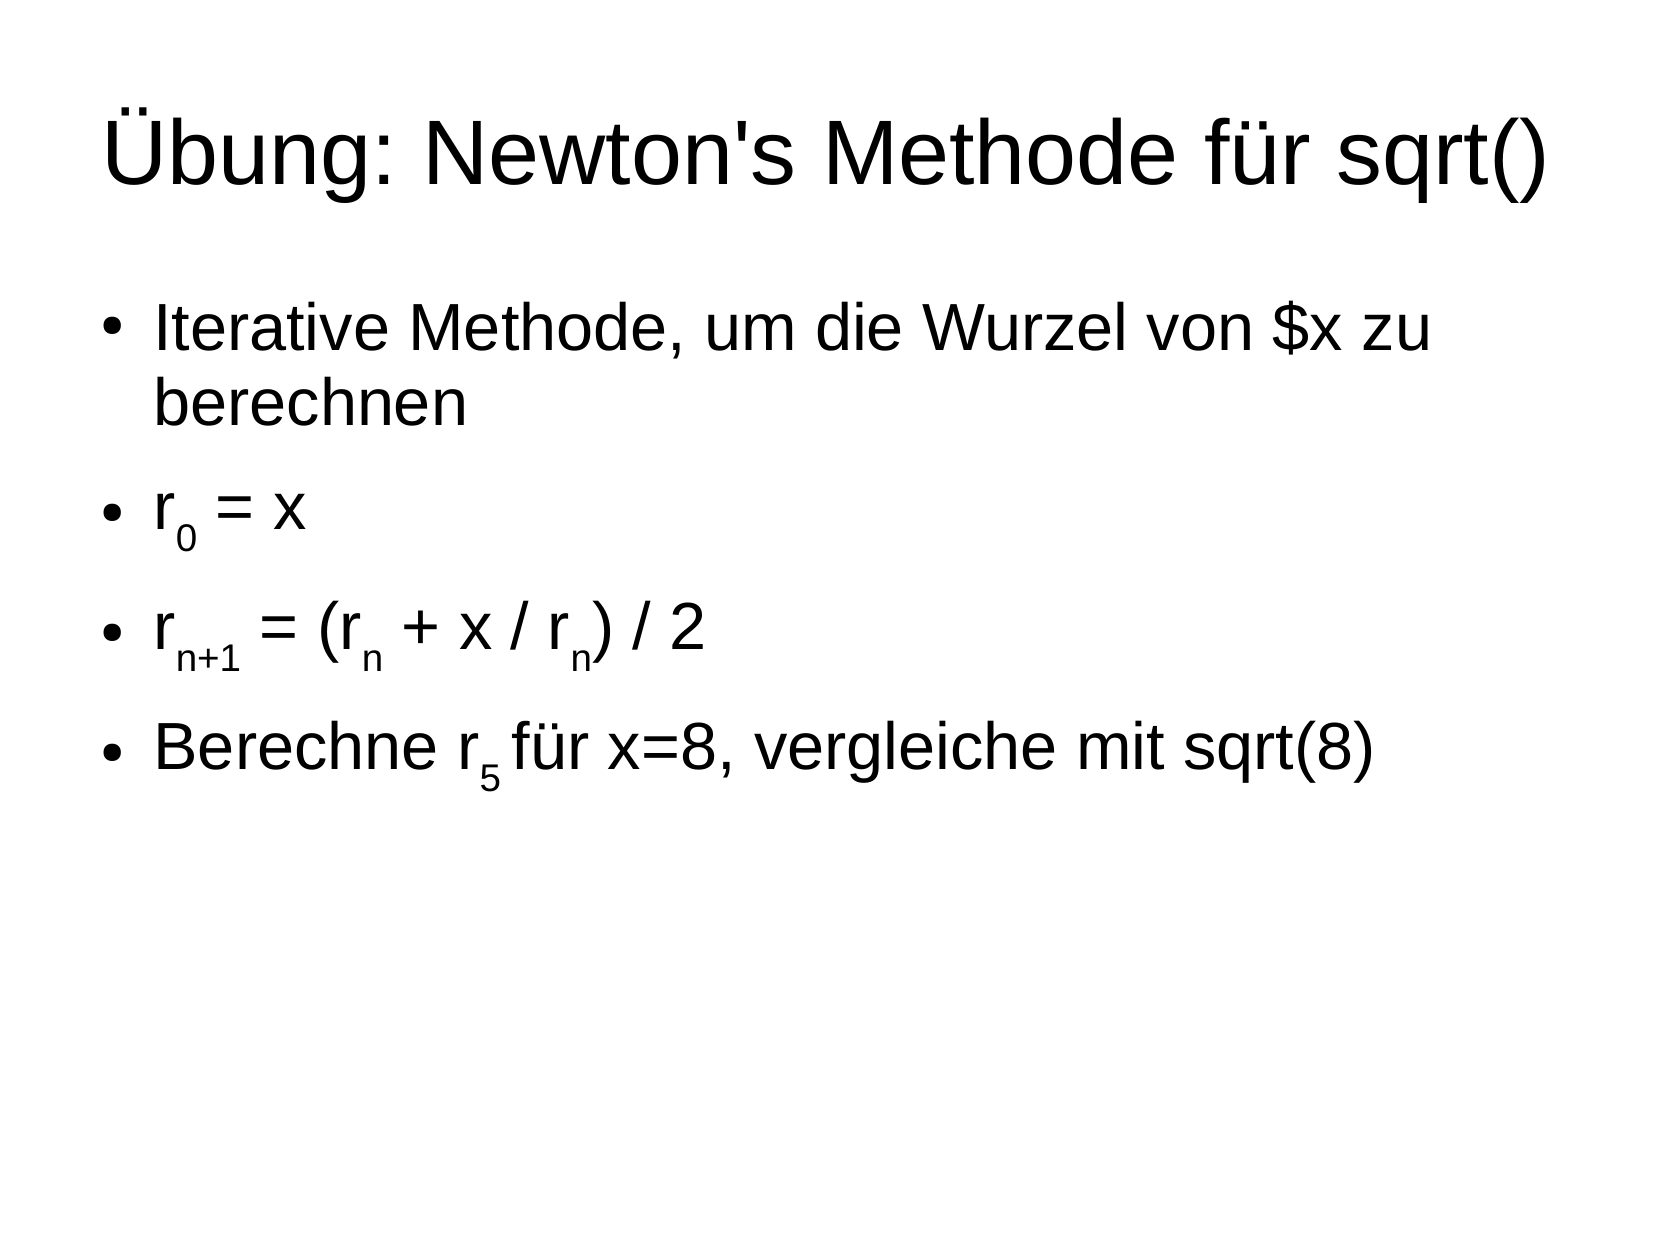

# Übung: Newton's Methode für sqrt()
Iterative Methode, um die Wurzel von $x zu berechnen
r0 = x
rn+1 = (rn + x / rn) / 2
Berechne r5 für x=8, vergleiche mit sqrt(8)